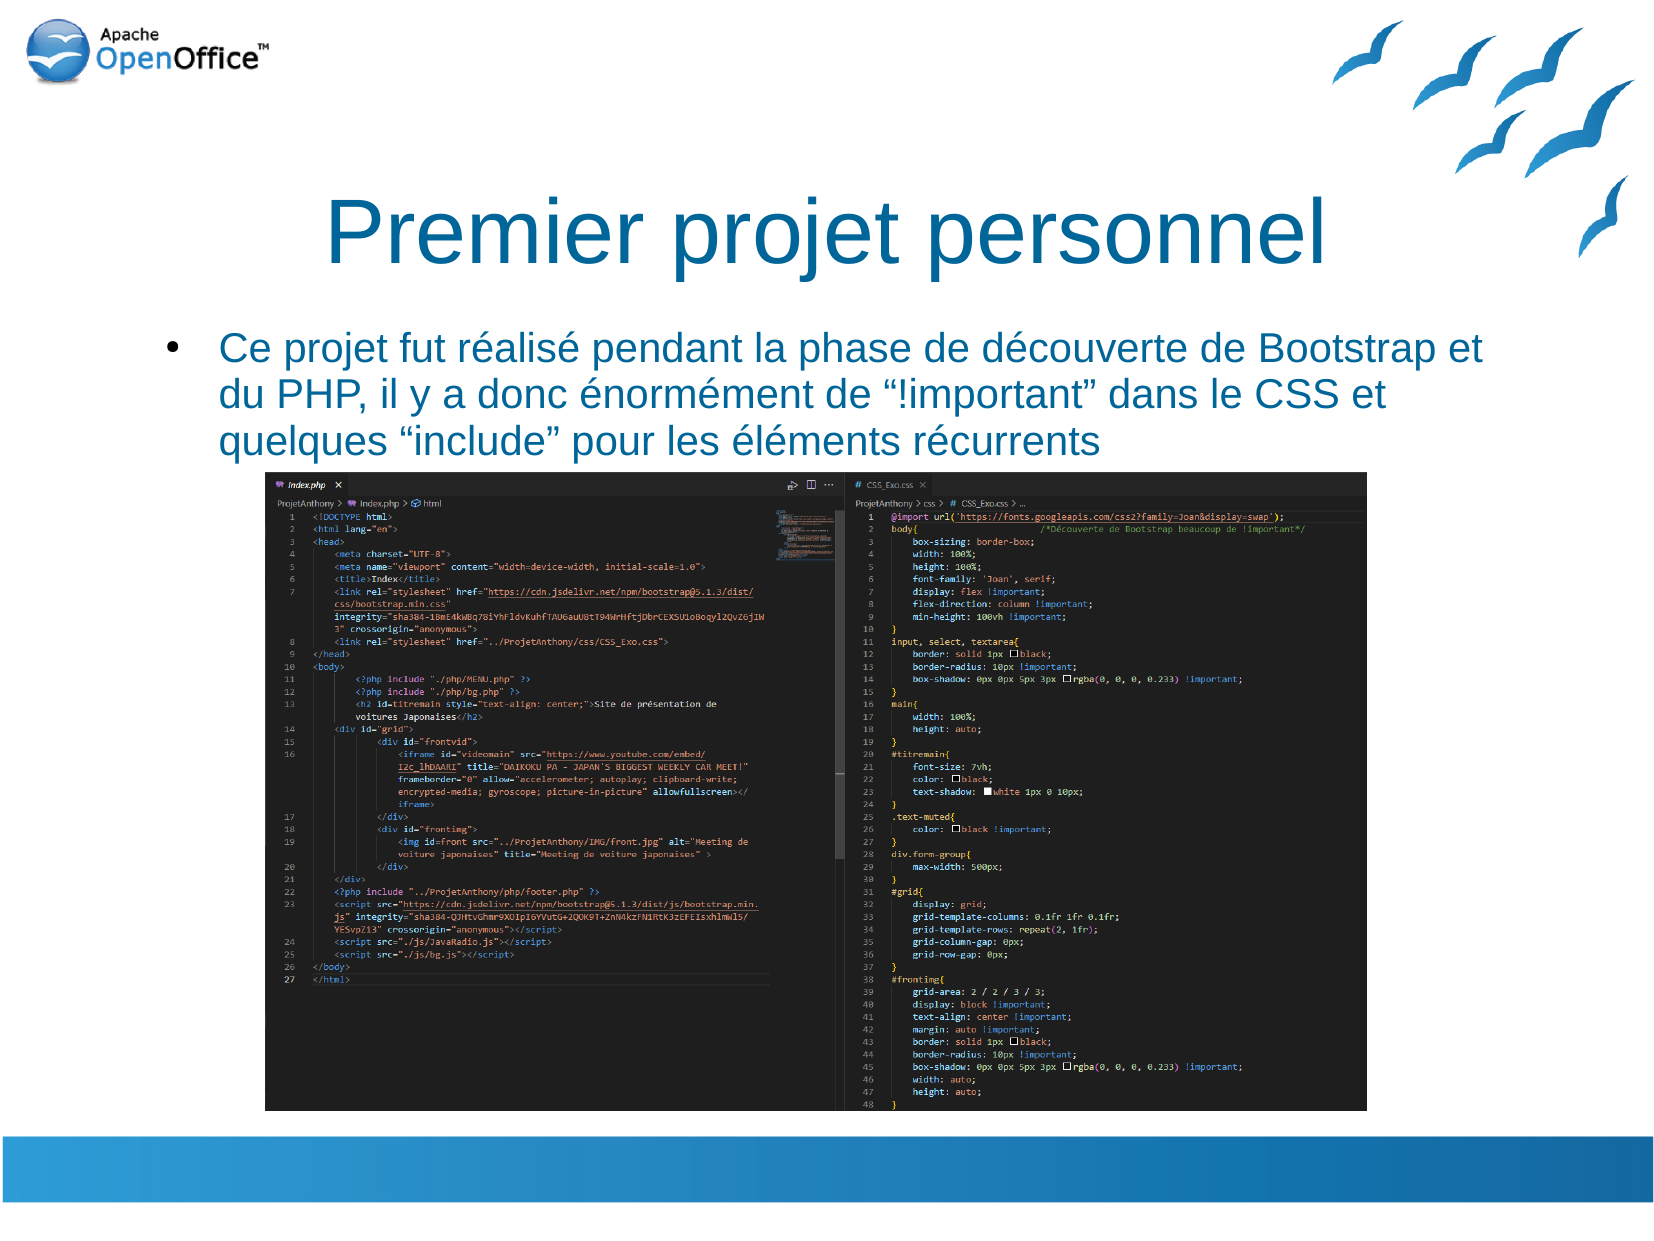

# Premier projet personnel
Ce projet fut réalisé pendant la phase de découverte de Bootstrap et du PHP, il y a donc énormément de “!important” dans le CSS et quelques “include” pour les éléments récurrents